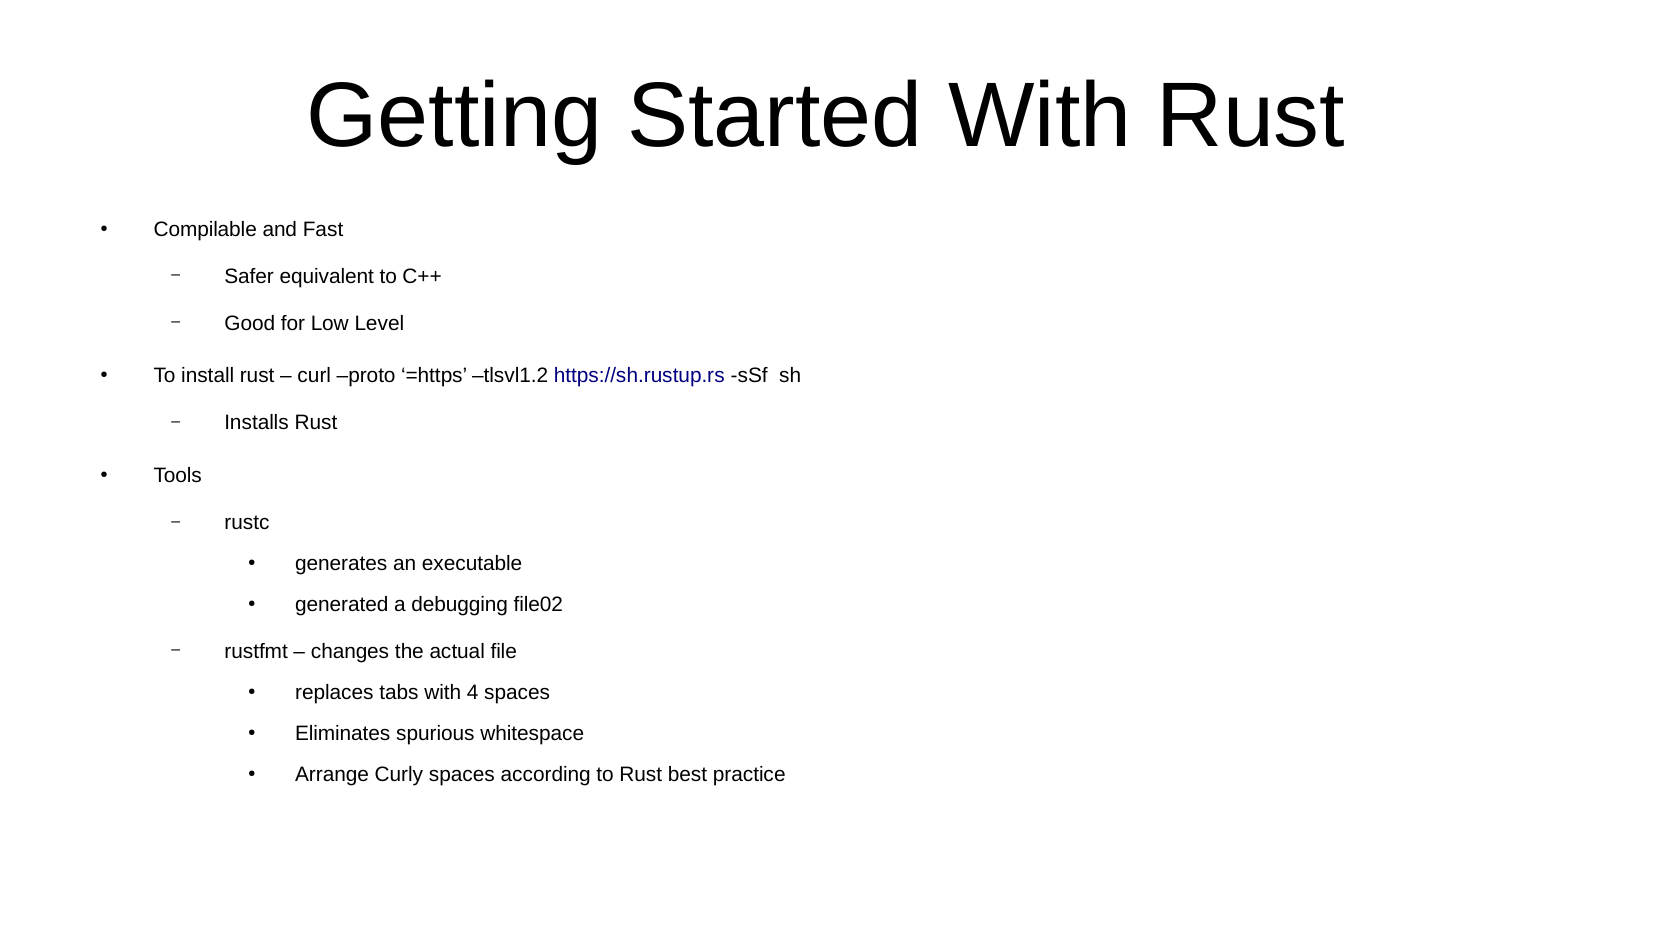

# Getting Started With Rust
Compilable and Fast
Safer equivalent to C++
Good for Low Level
To install rust – curl –proto ‘=https’ –tlsvl1.2 https://sh.rustup.rs -sSf sh
Installs Rust
Tools
rustc
generates an executable
generated a debugging file02
rustfmt – changes the actual file
replaces tabs with 4 spaces
Eliminates spurious whitespace
Arrange Curly spaces according to Rust best practice